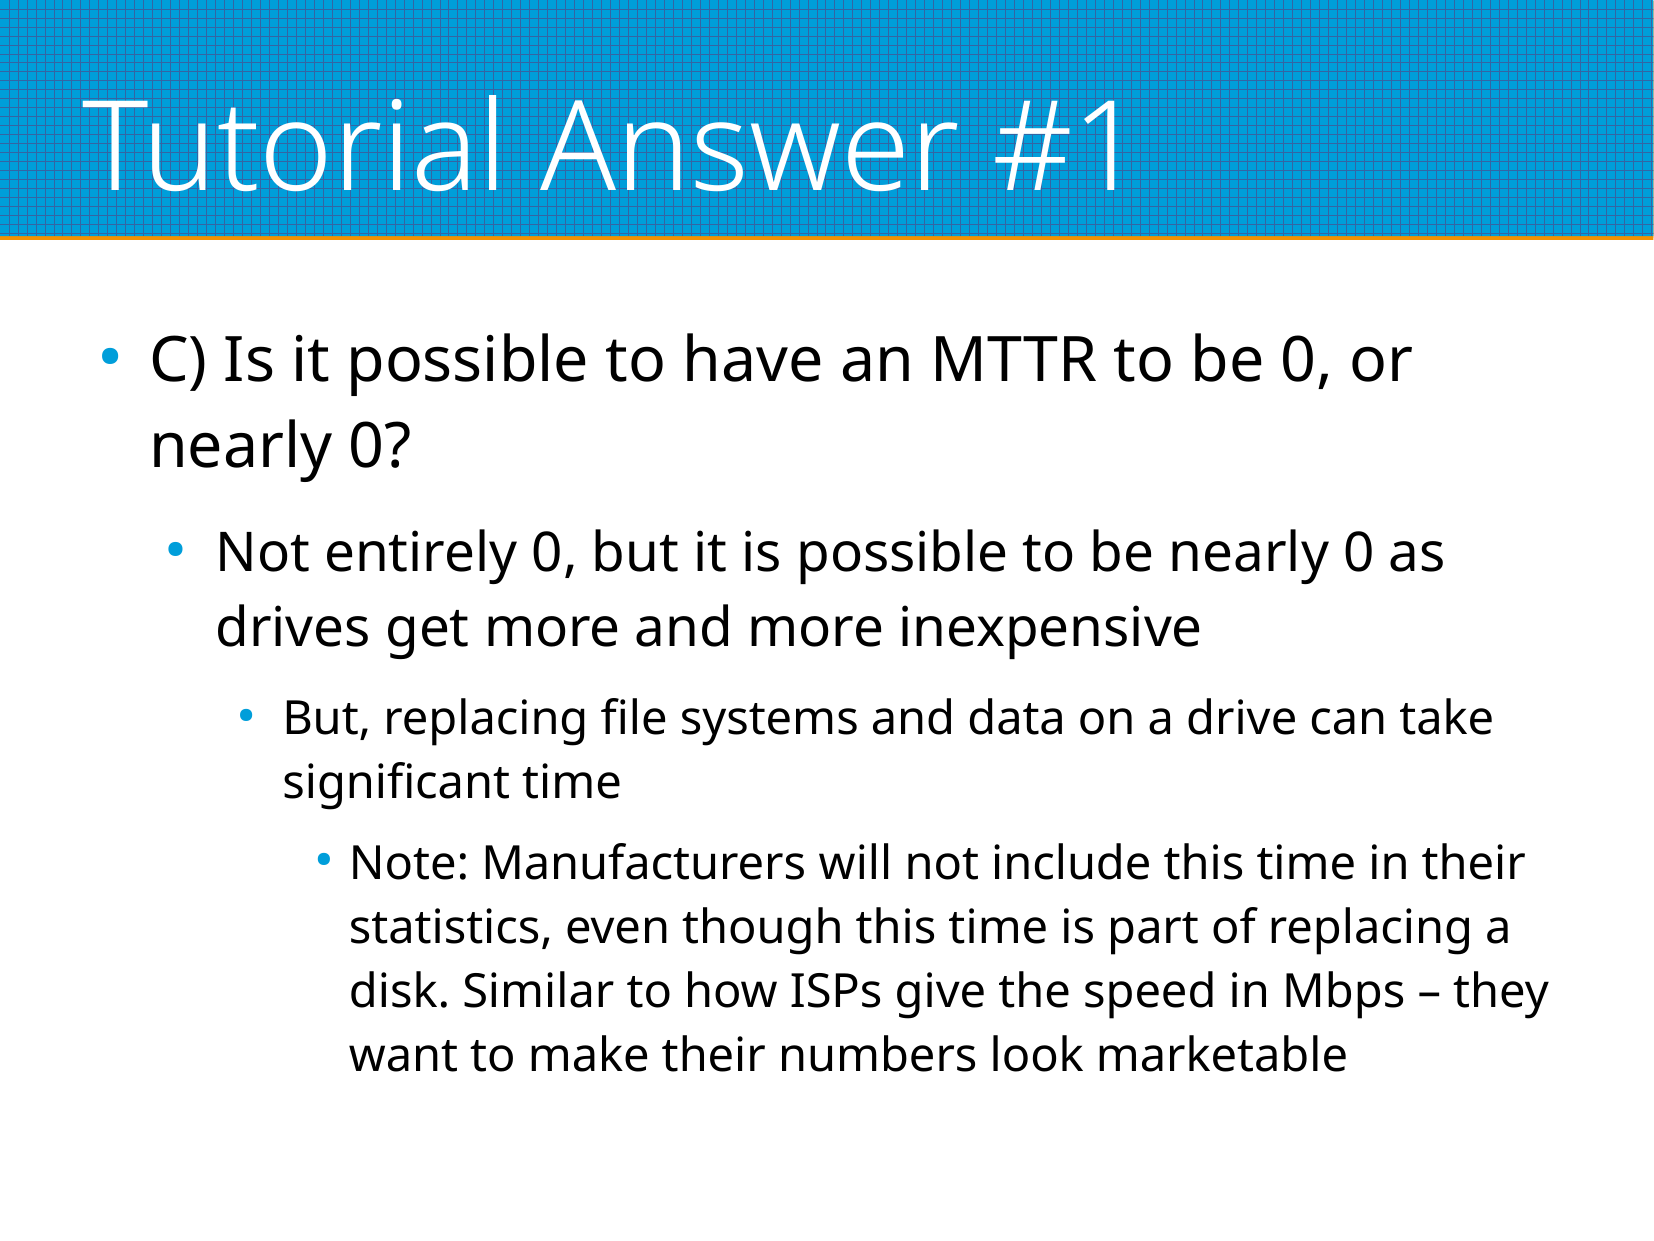

# Tutorial Answer #1
C) Is it possible to have an MTTR to be 0, or nearly 0?
Not entirely 0, but it is possible to be nearly 0 as drives get more and more inexpensive
But, replacing file systems and data on a drive can take significant time
Note: Manufacturers will not include this time in their statistics, even though this time is part of replacing a disk. Similar to how ISPs give the speed in Mbps – they want to make their numbers look marketable